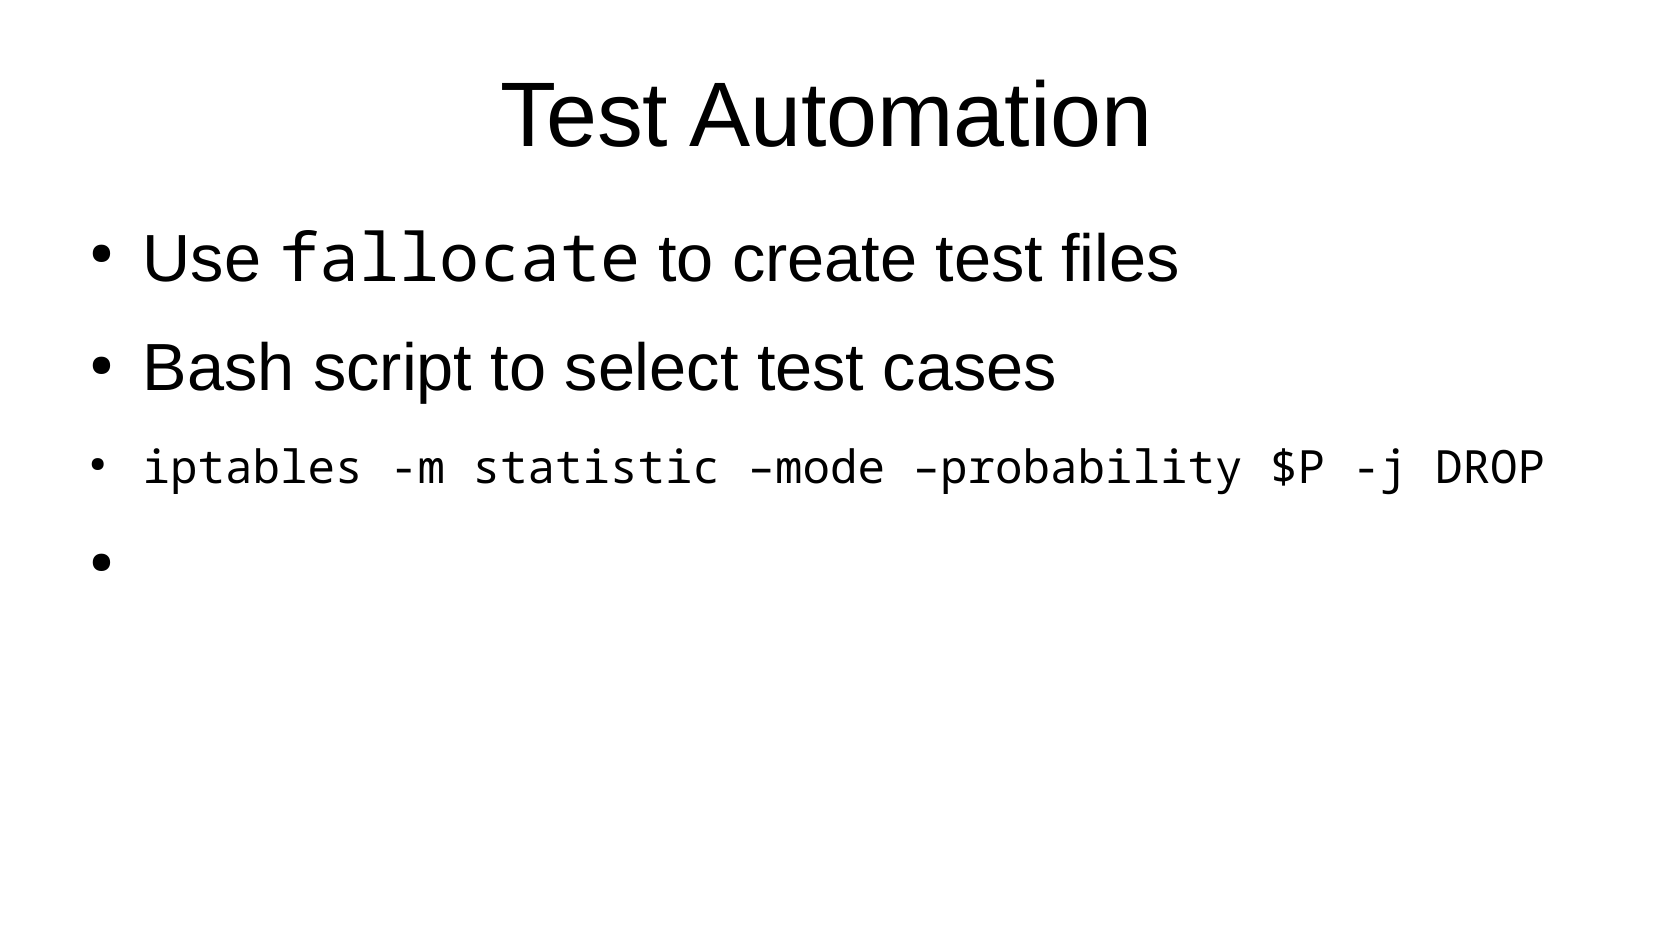

# Test Automation
Use fallocate to create test files
Bash script to select test cases
iptables -m statistic –mode –probability $P -j DROP